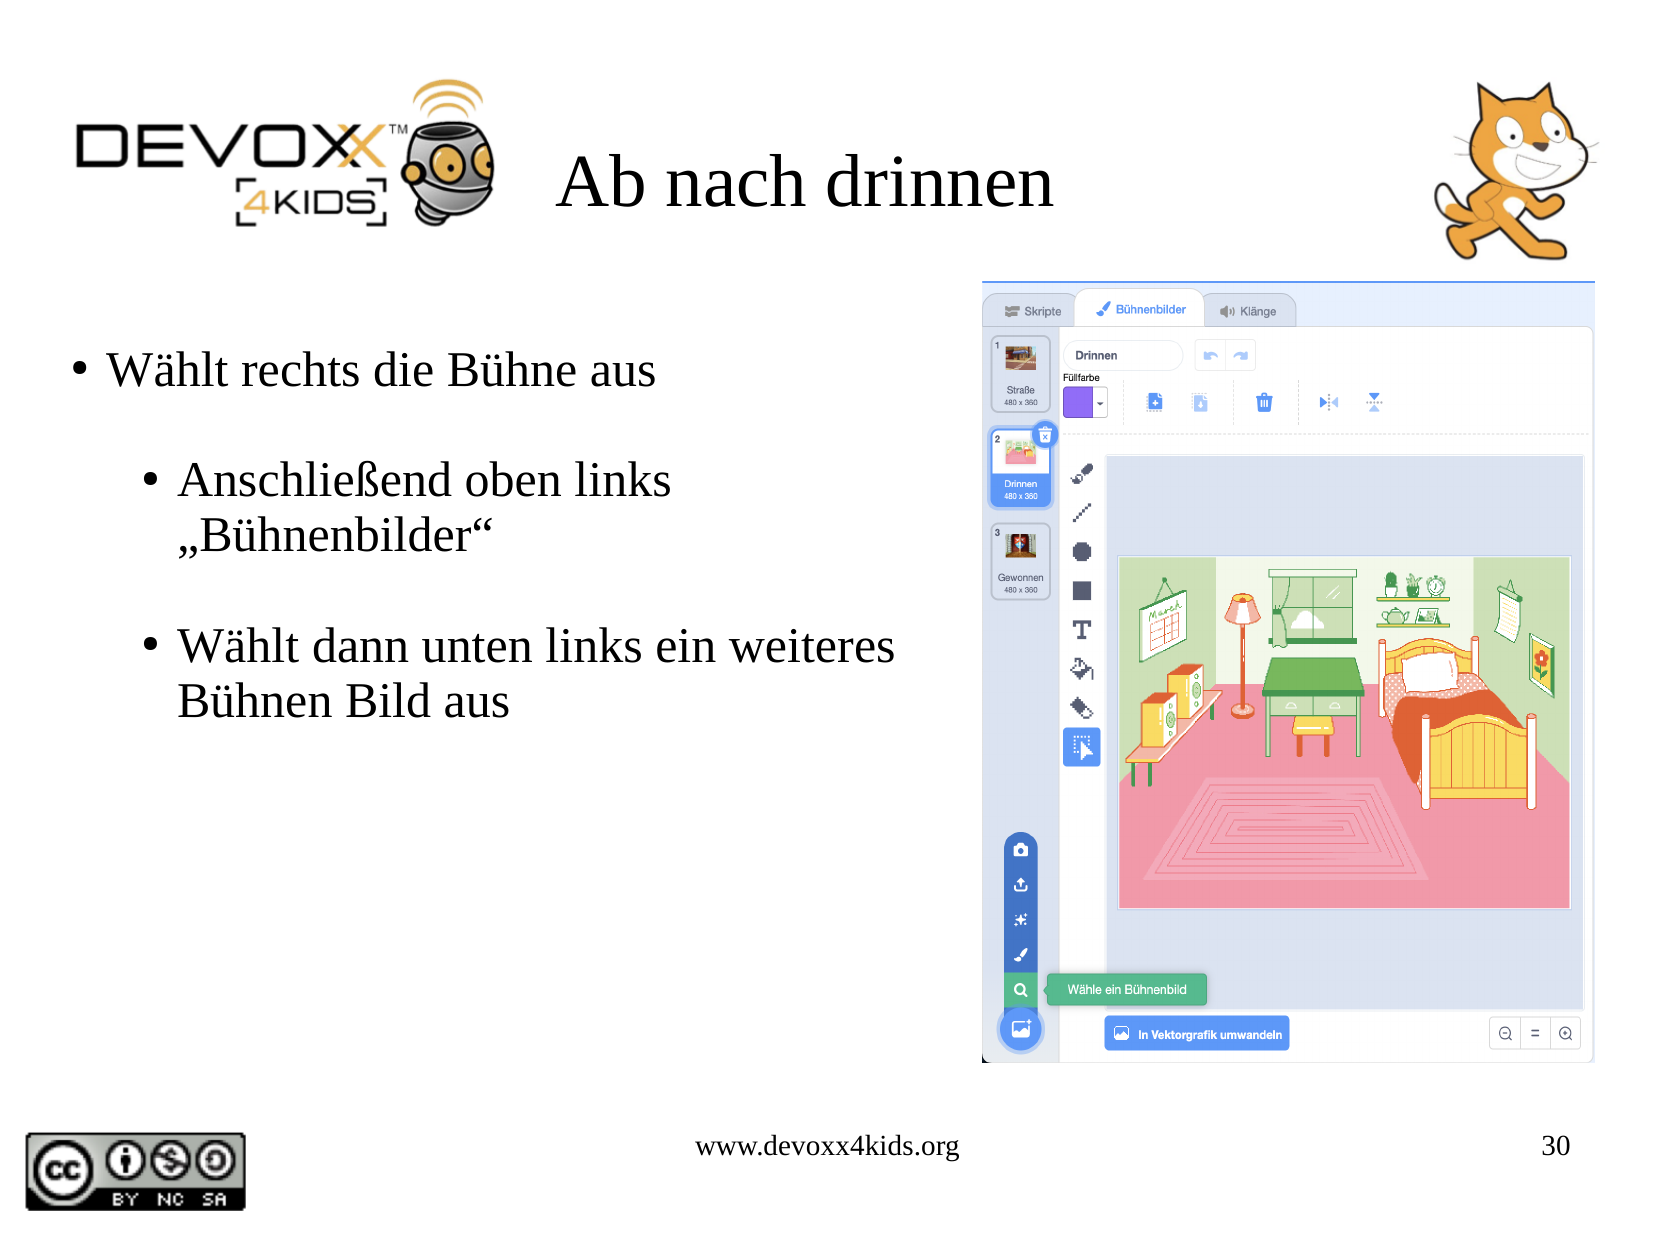

# Ab nach drinnen
Wählt rechts die Bühne aus
Anschließend oben links
„Bühnenbilder“
Wählt dann unten links ein weiteres
Bühnen Bild aus
www.devoxx4kids.org
30